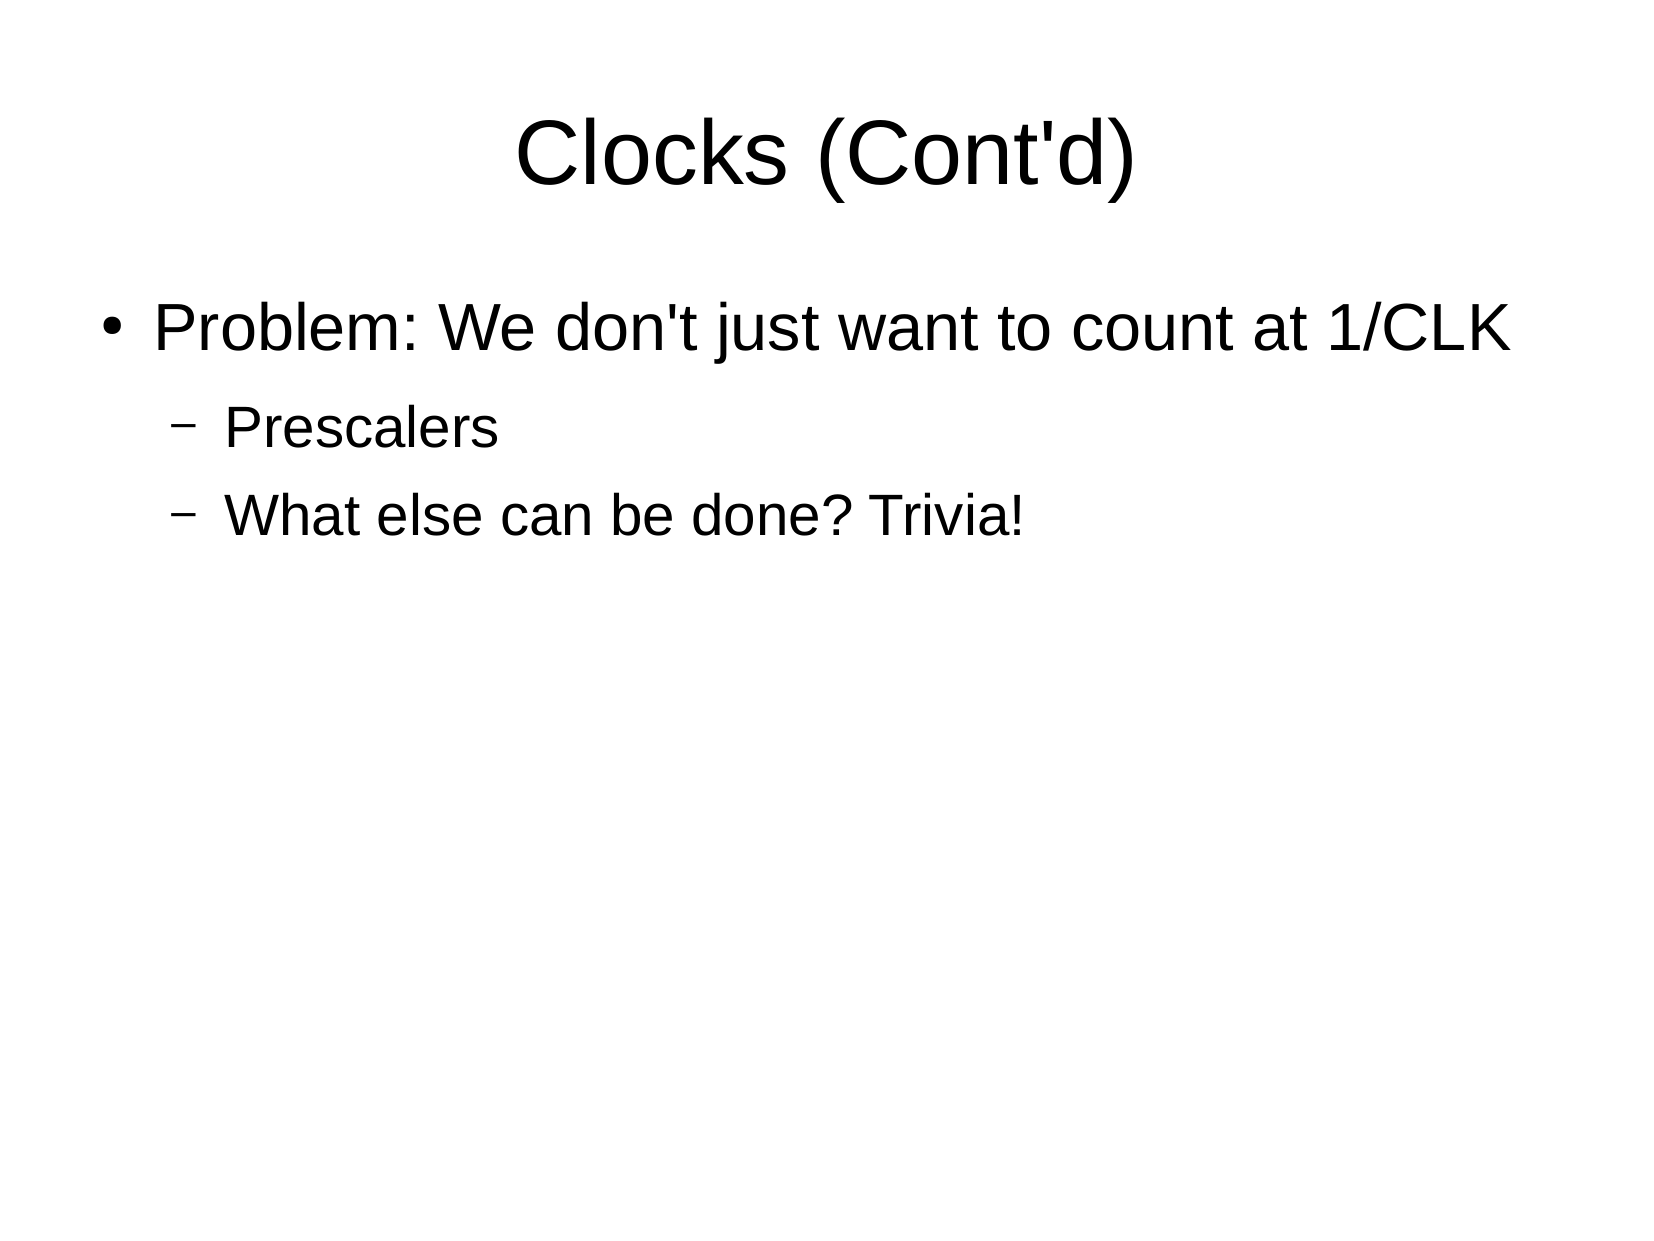

# Clocks (Cont'd)
Problem: We don't just want to count at 1/CLK
Prescalers
What else can be done? Trivia!